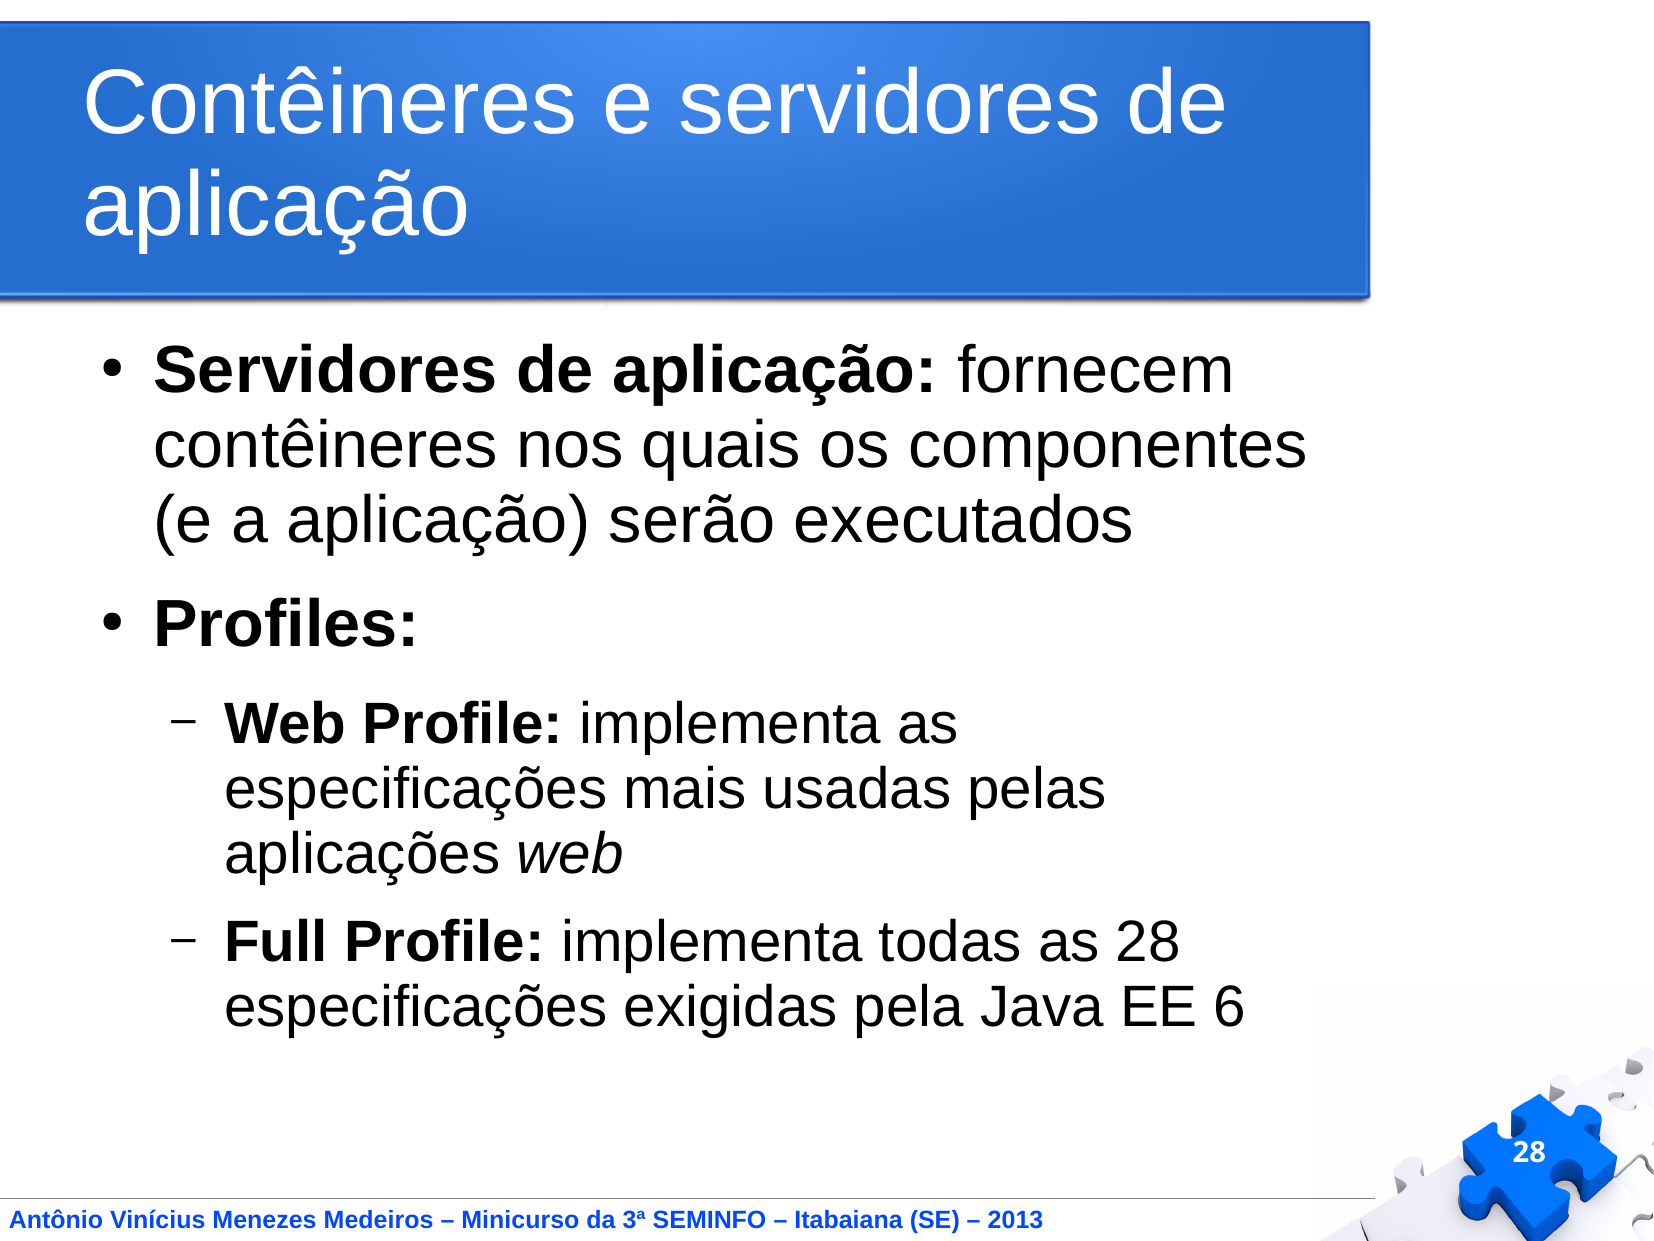

# Contêineres e servidores de aplicação
Servidores de aplicação: fornecem contêineres nos quais os componentes (e a aplicação) serão executados
Profiles:
Web Profile: implementa as especificações mais usadas pelas aplicações web
Full Profile: implementa todas as 28 especificações exigidas pela Java EE 6
28